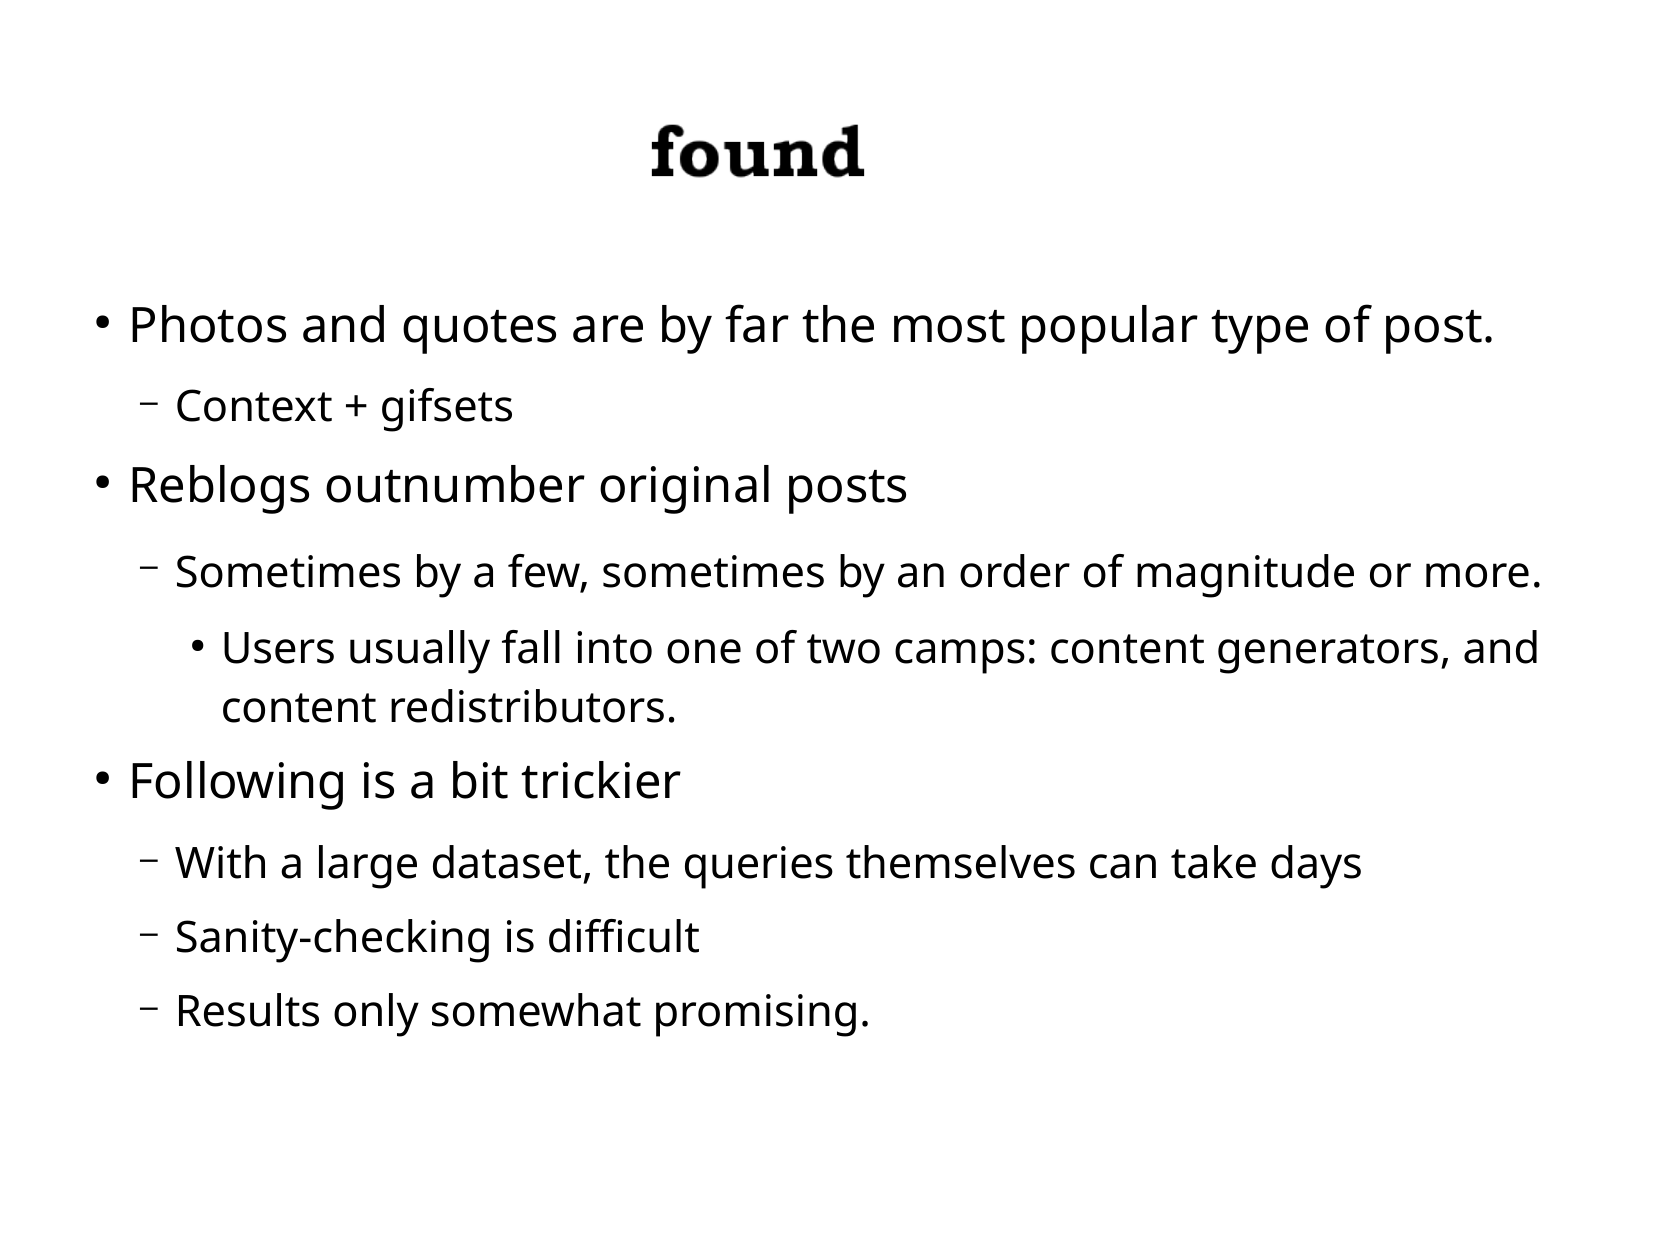

# Photos and quotes are by far the most popular type of post.
Context + gifsets
Reblogs outnumber original posts
Sometimes by a few, sometimes by an order of magnitude or more.
Users usually fall into one of two camps: content generators, and content redistributors.
Following is a bit trickier
With a large dataset, the queries themselves can take days
Sanity-checking is difficult
Results only somewhat promising.